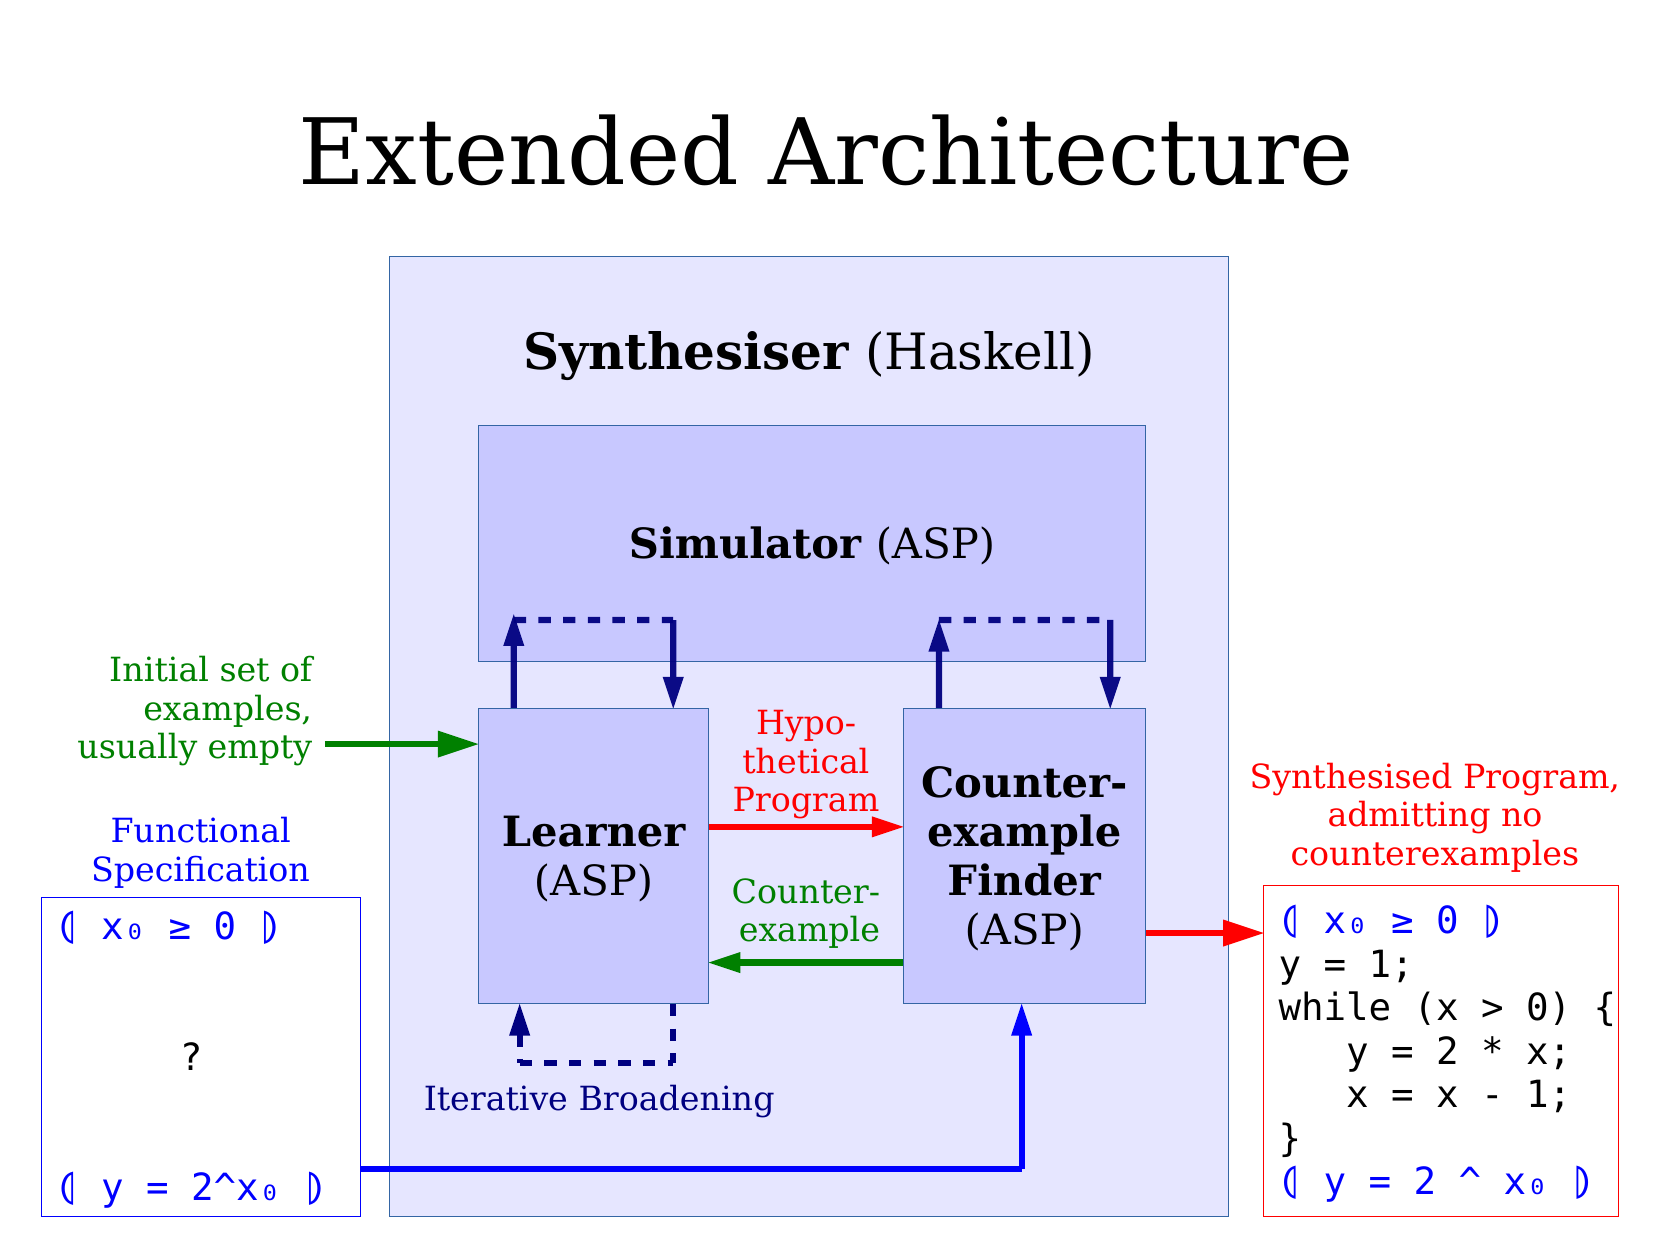

# Extended Architecture
Synthesiser (Haskell)
Simulator (ASP)
Initial set of examples, usually empty
Hypo-
thetical Program
Learner
(ASP)
Counter-example
Finder
(ASP)
Synthesised Program,
admitting no
counterexamples
Functional Specification
Counter-
example
⦇ x₀ ≥ 0 ⦈
y = 1;
while (x > 0) {
 y = 2 * x;
 x = x - 1;
}
⦇ y = 2 ^ x₀ ⦈
⦇ x₀ ≥ 0 ⦈
?
⦇ y = 2^x₀ ⦈
Iterative Broadening